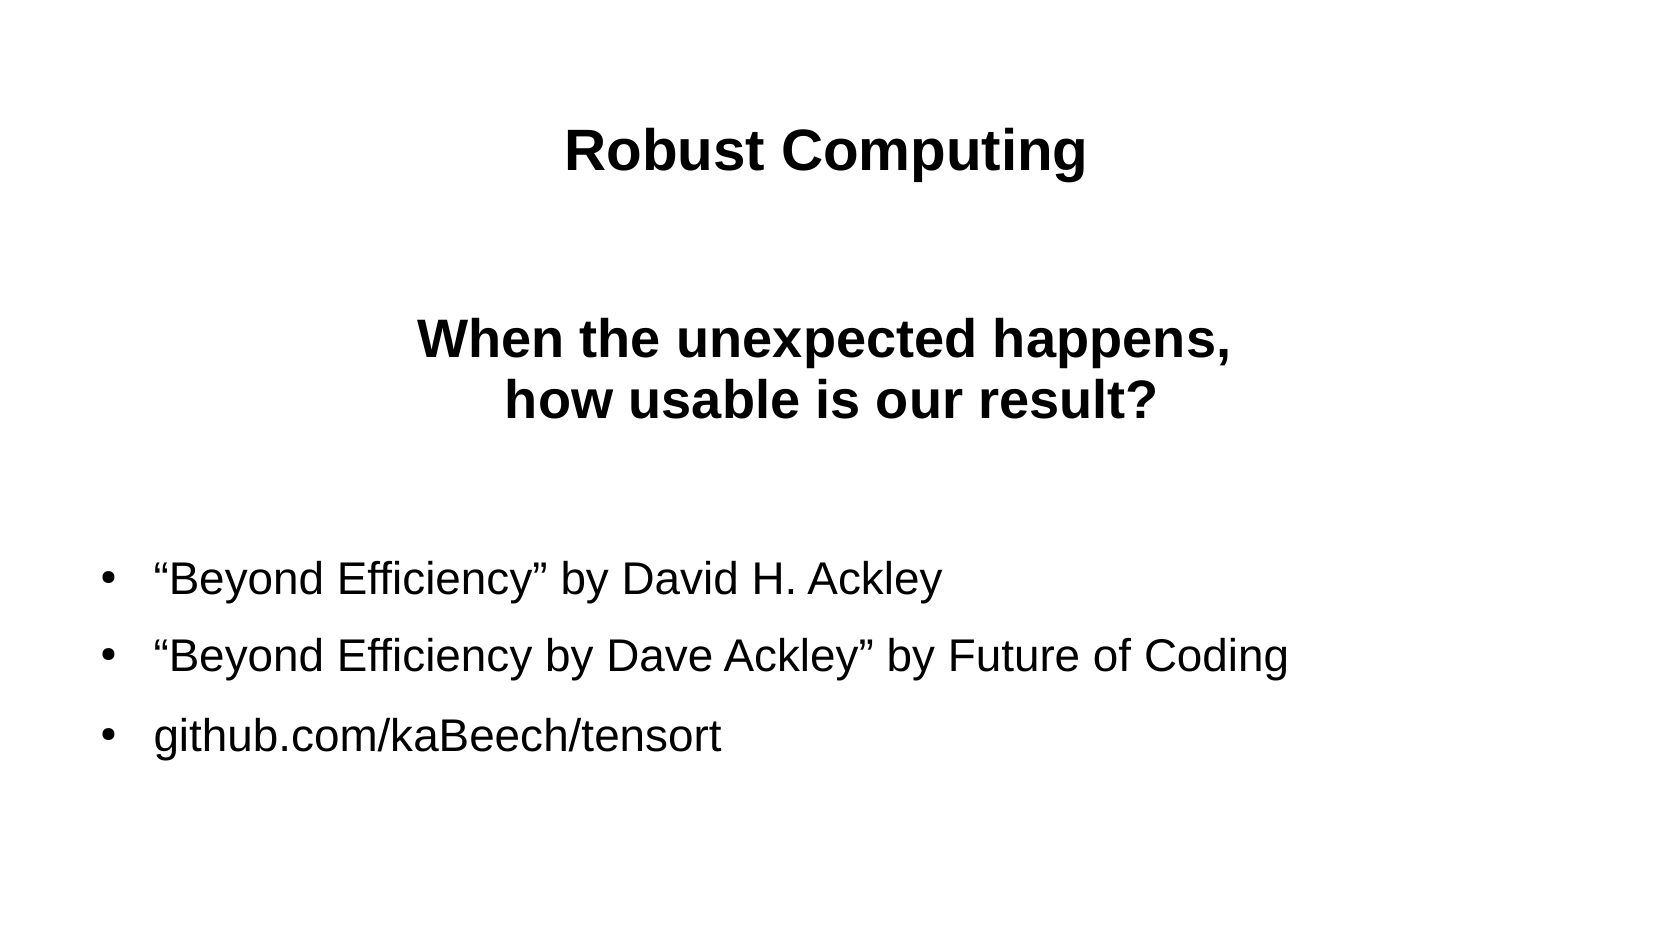

# Robust Computing
When the unexpected happens,
how usable is our result?
“Beyond Efficiency” by David H. Ackley
“Beyond Efficiency by Dave Ackley” by Future of Coding
github.com/kaBeech/tensort